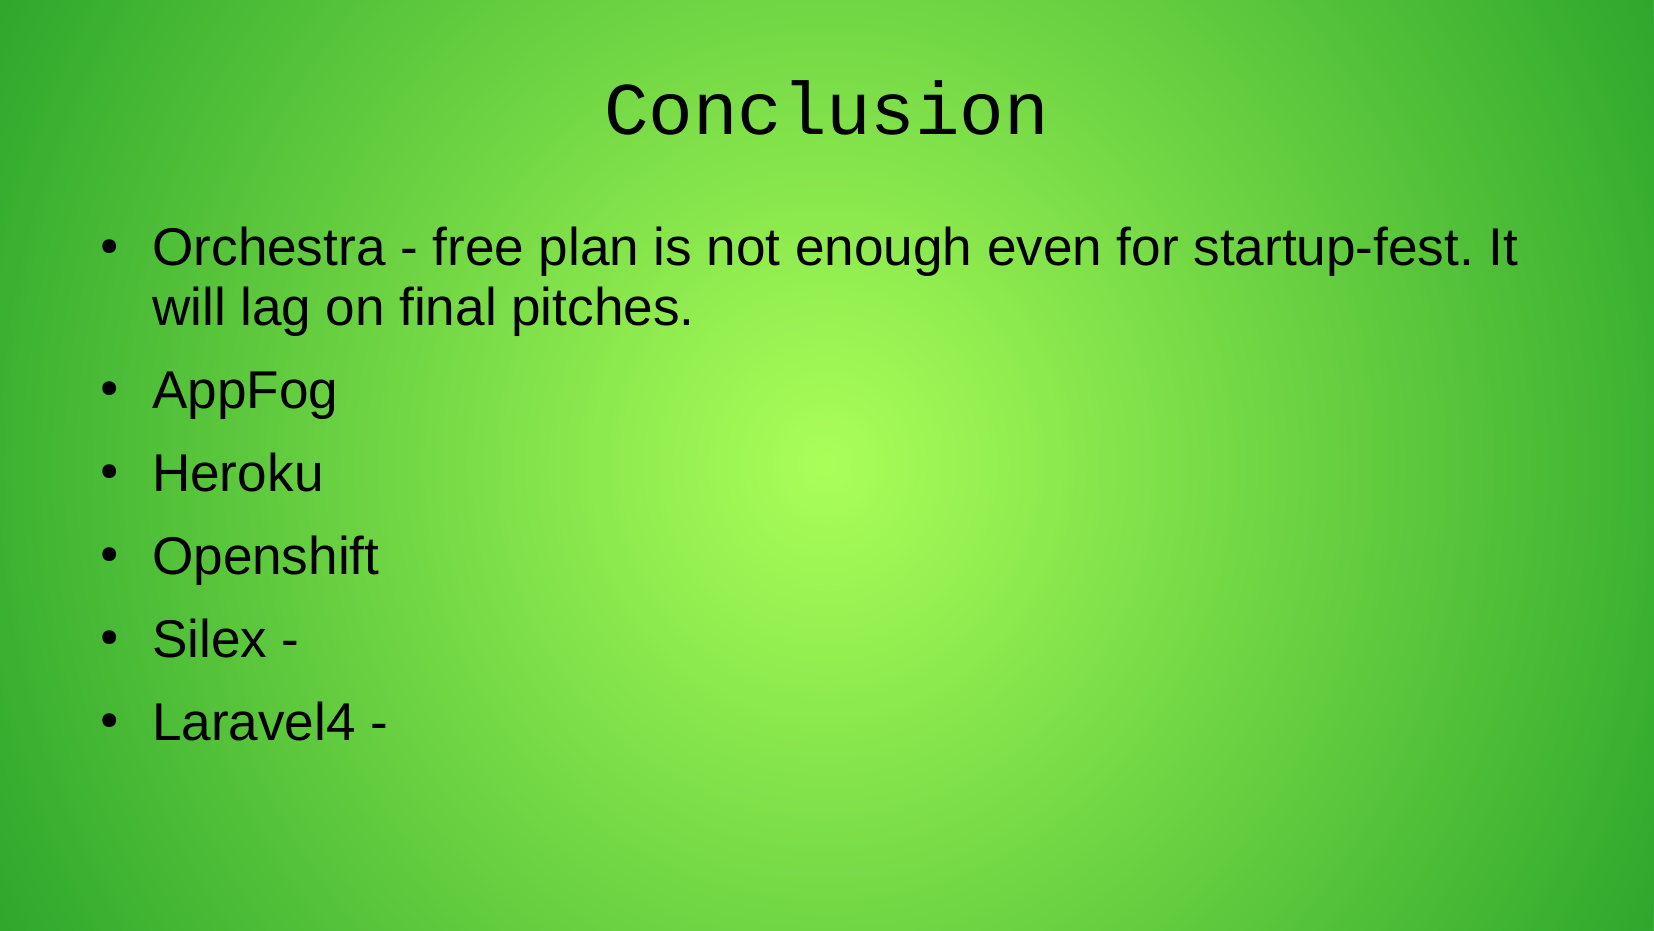

# Conclusion
Orchestra - free plan is not enough even for startup-fest. It will lag on final pitches.
AppFog
Heroku
Openshift
Silex -
Laravel4 -